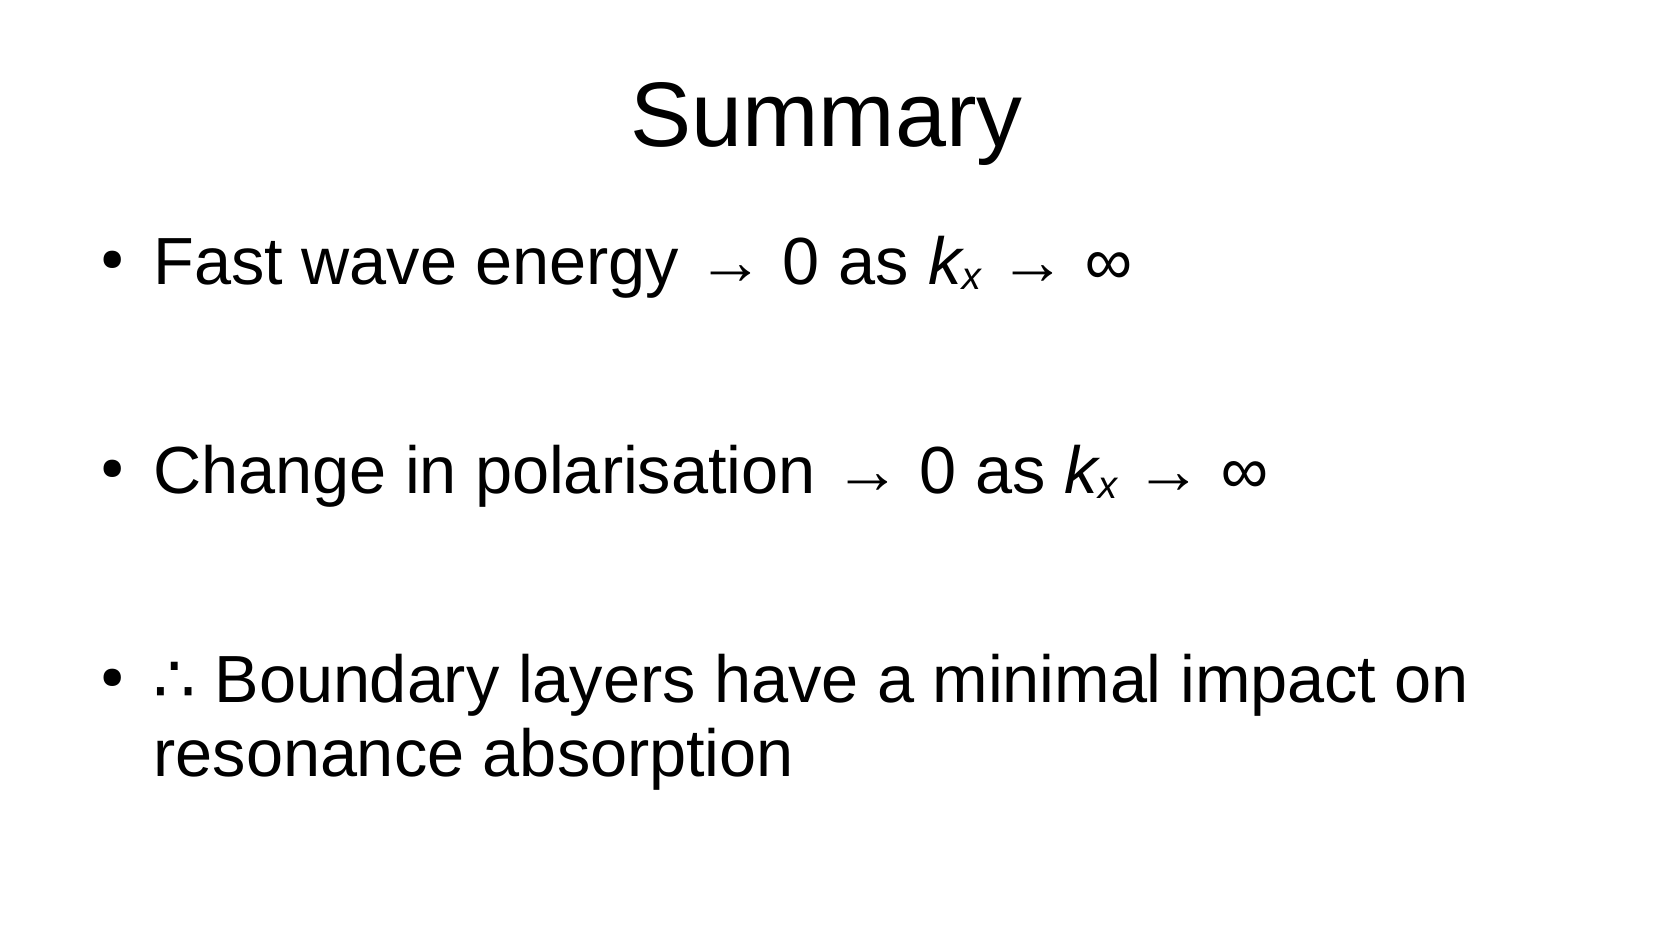

# Summary
Fast wave energy → 0 as kx → ∞
Change in polarisation → 0 as kx → ∞
∴ Boundary layers have a minimal impact on resonance absorption